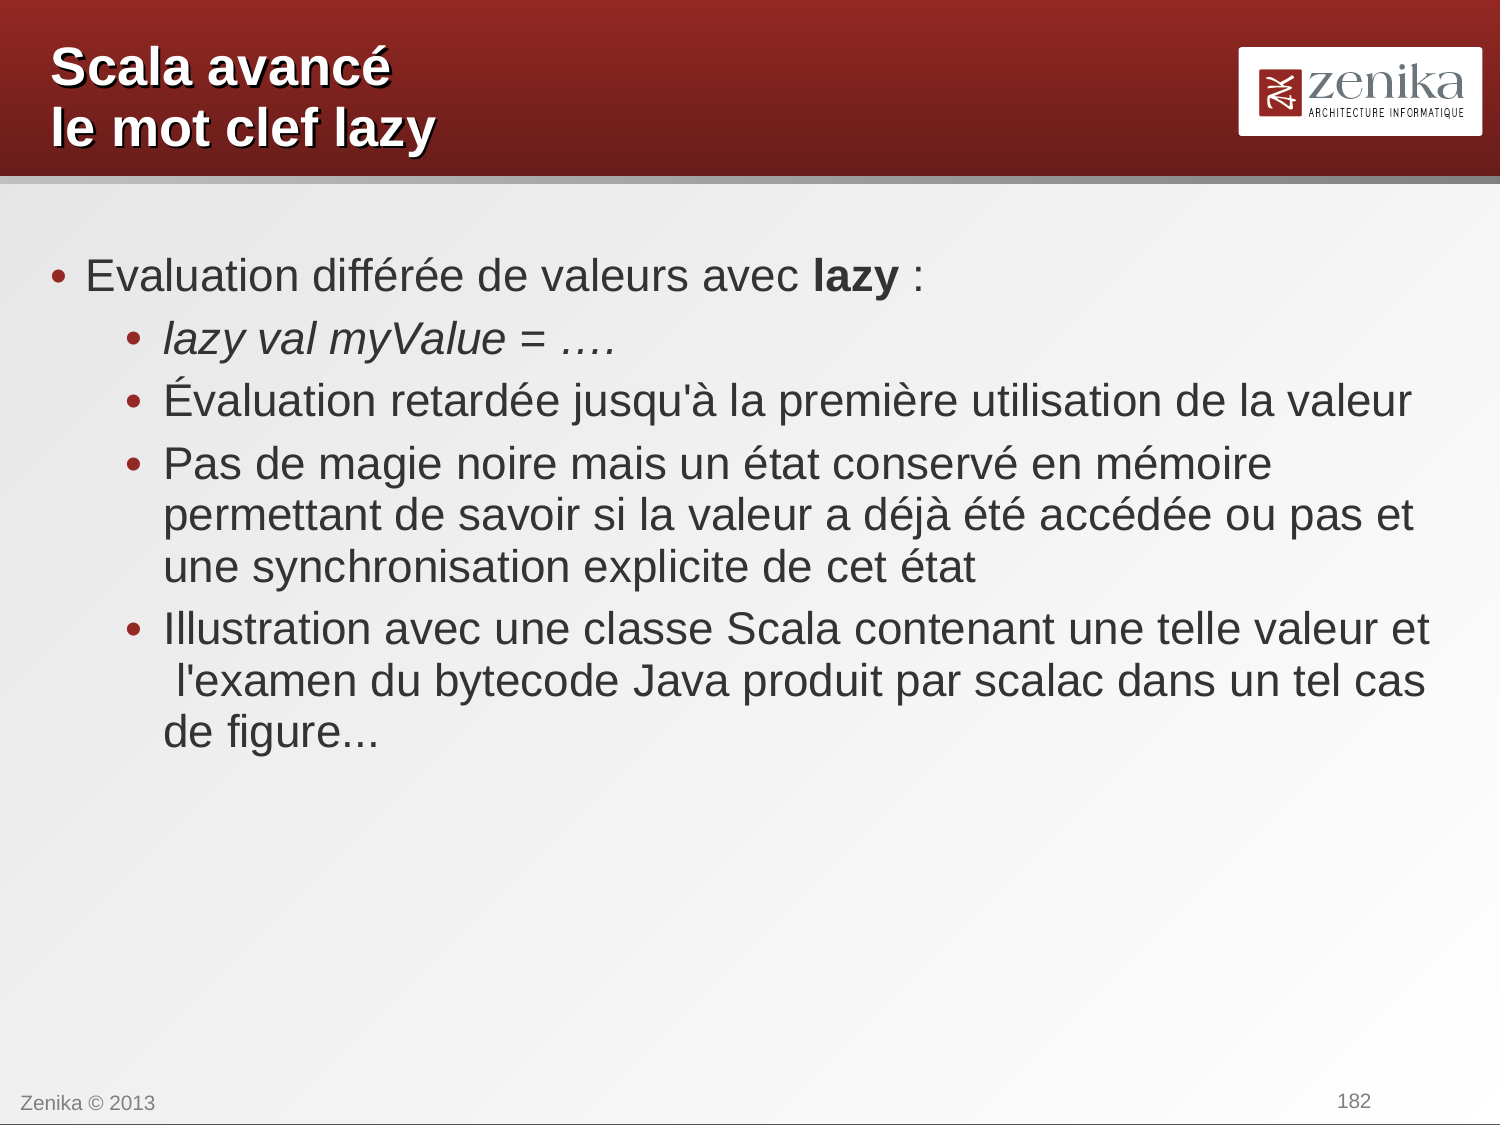

# Scala avancé le mot clef lazy
Evaluation différée de valeurs avec lazy :
lazy val myValue = ….
Évaluation retardée jusqu'à la première utilisation de la valeur
Pas de magie noire mais un état conservé en mémoire permettant de savoir si la valeur a déjà été accédée ou pas et une synchronisation explicite de cet état
Illustration avec une classe Scala contenant une telle valeur et l'examen du bytecode Java produit par scalac dans un tel cas de figure...